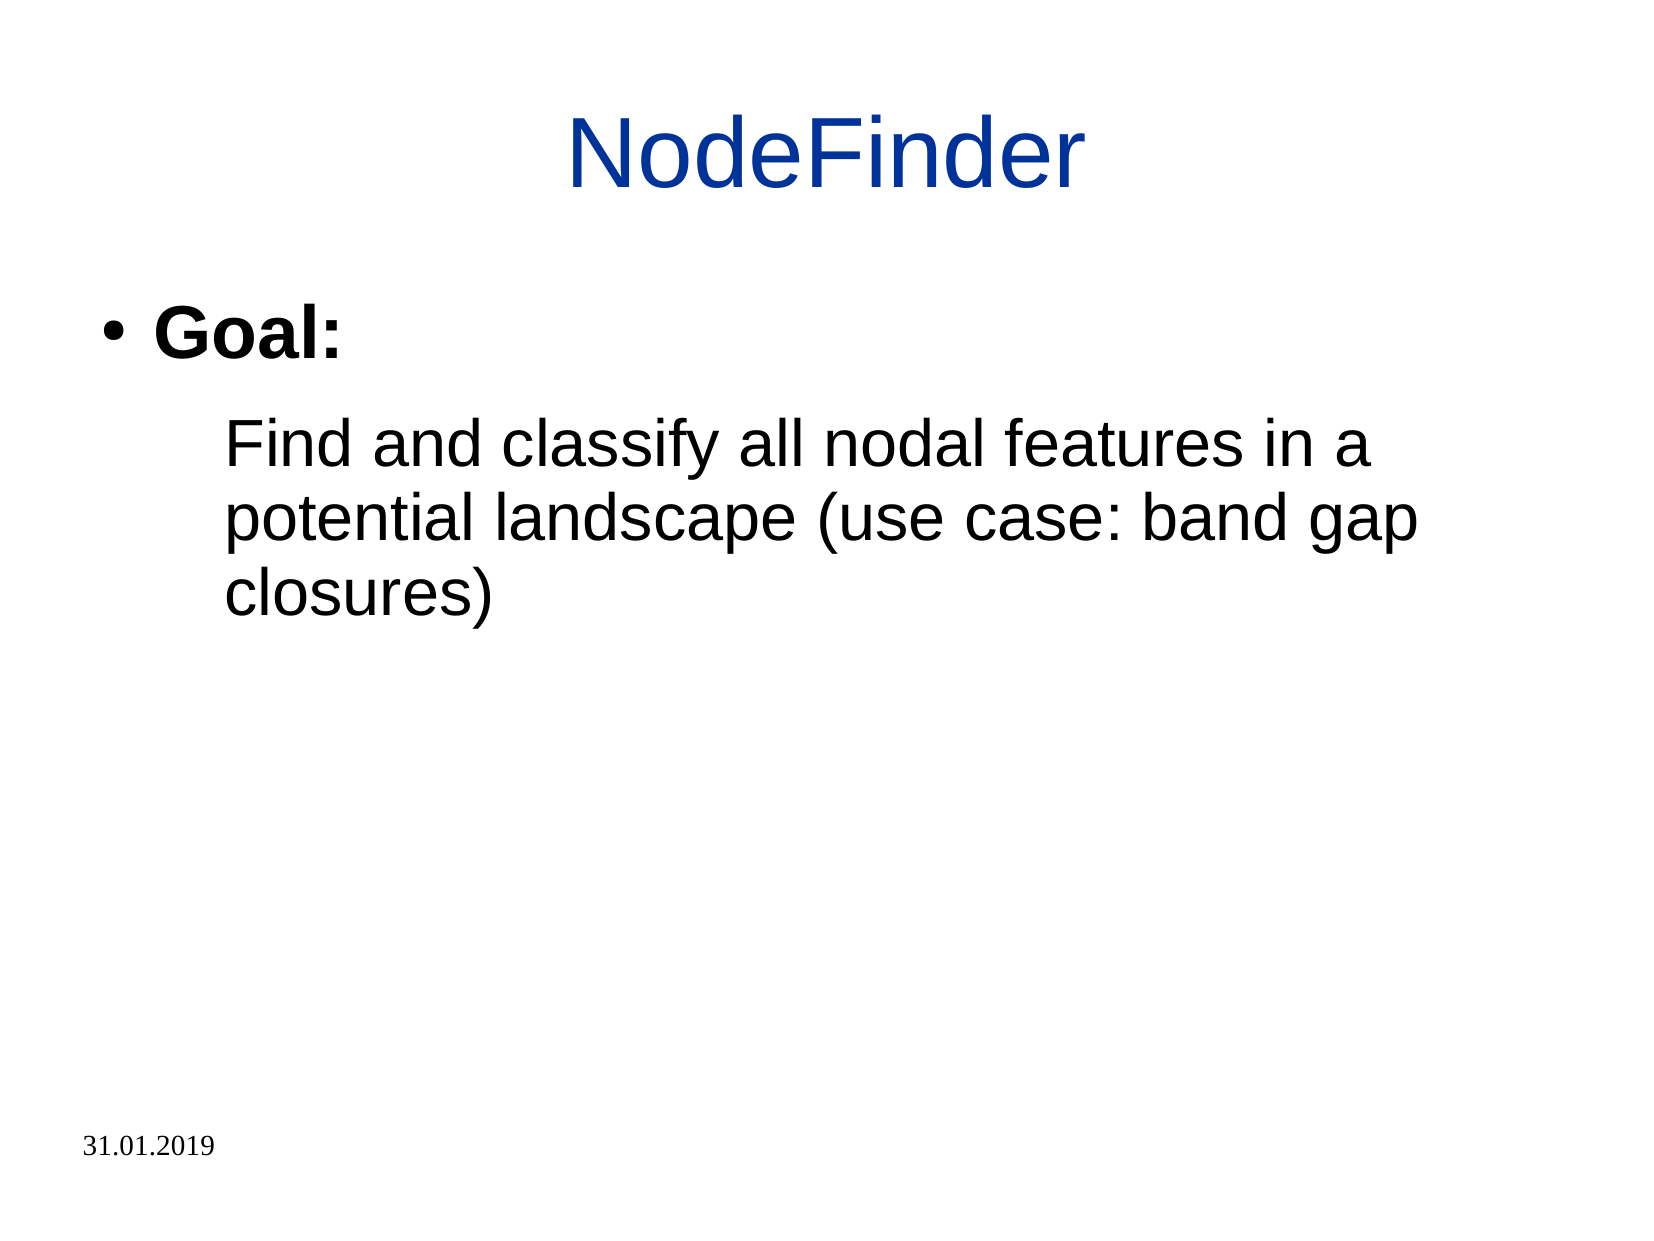

# NodeFinder
Goal:
Find and classify all nodal features in a potential landscape (use case: band gap closures)